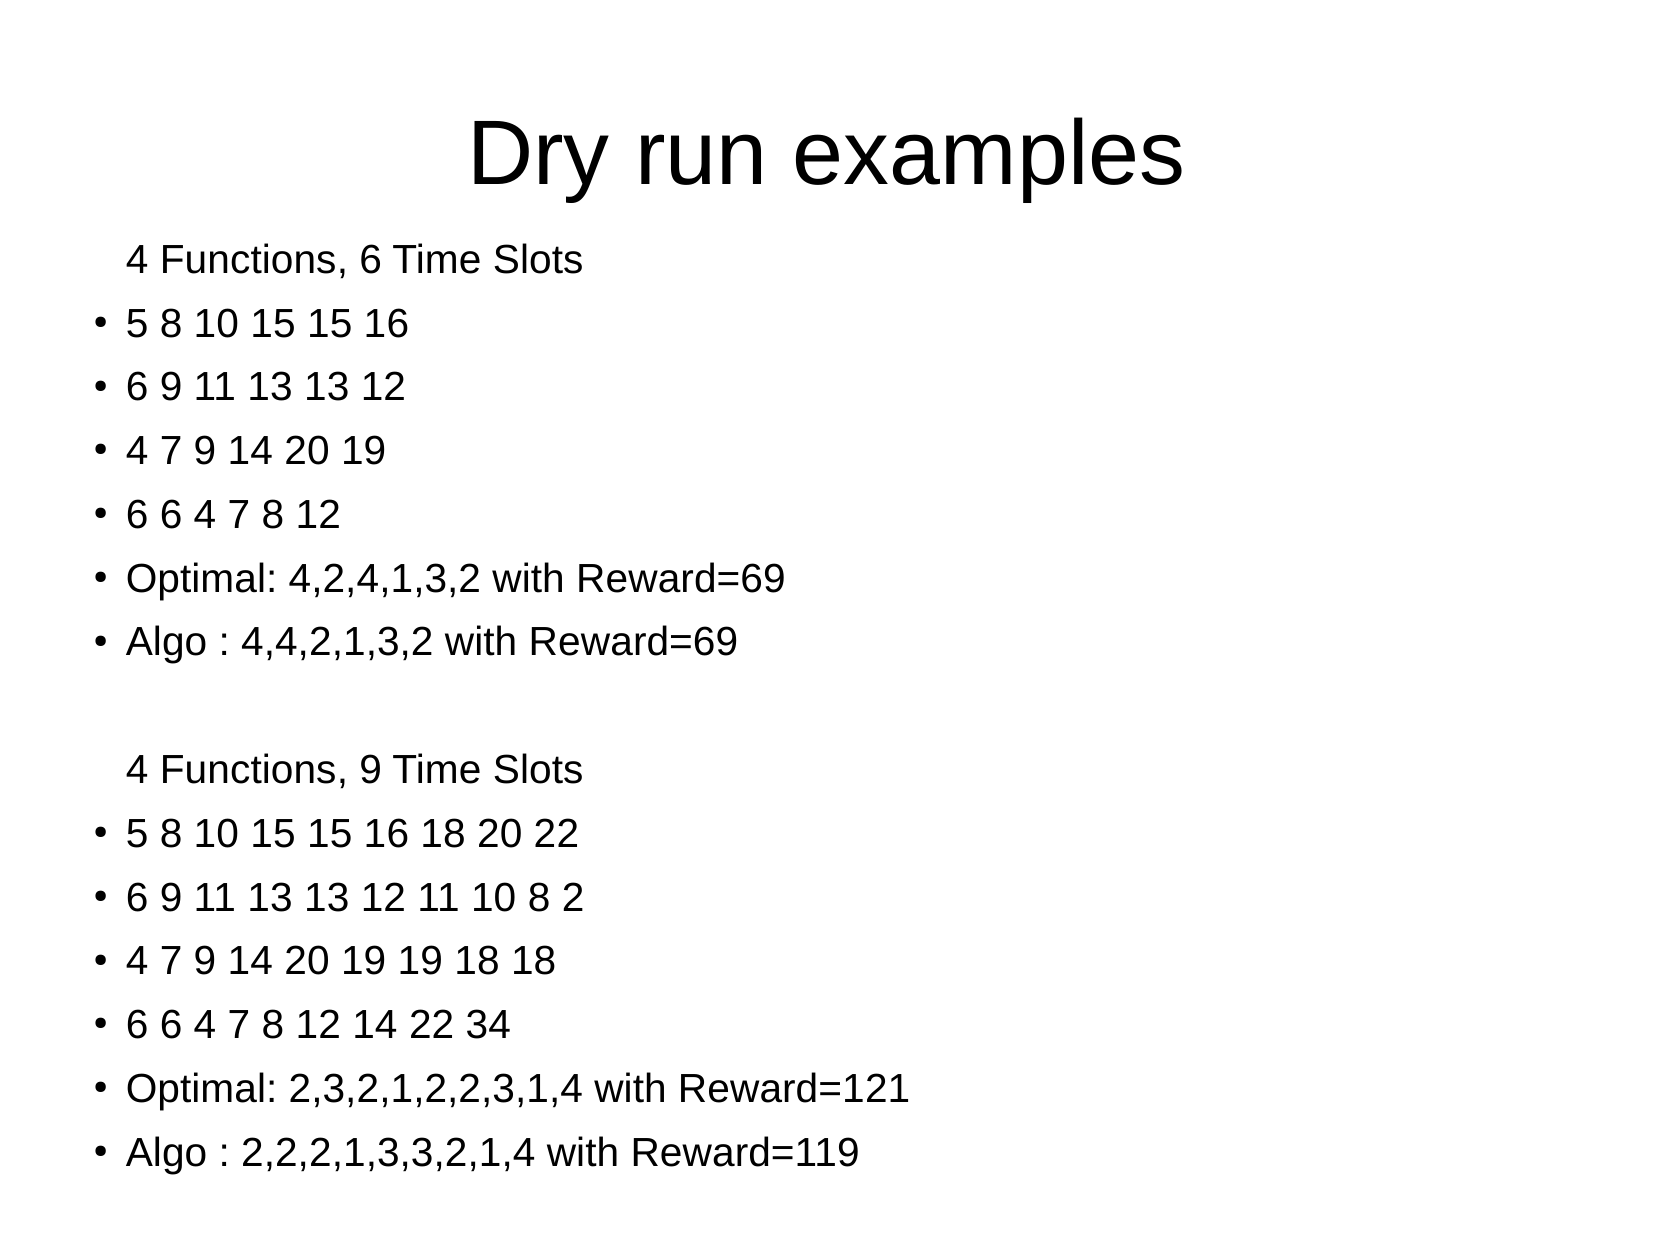

# Dry run examples
4 Functions, 6 Time Slots
5 8 10 15 15 16
6 9 11 13 13 12
4 7 9 14 20 19
6 6 4 7 8 12
Optimal: 4,2,4,1,3,2 with Reward=69
Algo : 4,4,2,1,3,2 with Reward=69
4 Functions, 9 Time Slots
5 8 10 15 15 16 18 20 22
6 9 11 13 13 12 11 10 8 2
4 7 9 14 20 19 19 18 18
6 6 4 7 8 12 14 22 34
Optimal: 2,3,2,1,2,2,3,1,4 with Reward=121
Algo : 2,2,2,1,3,3,2,1,4 with Reward=119